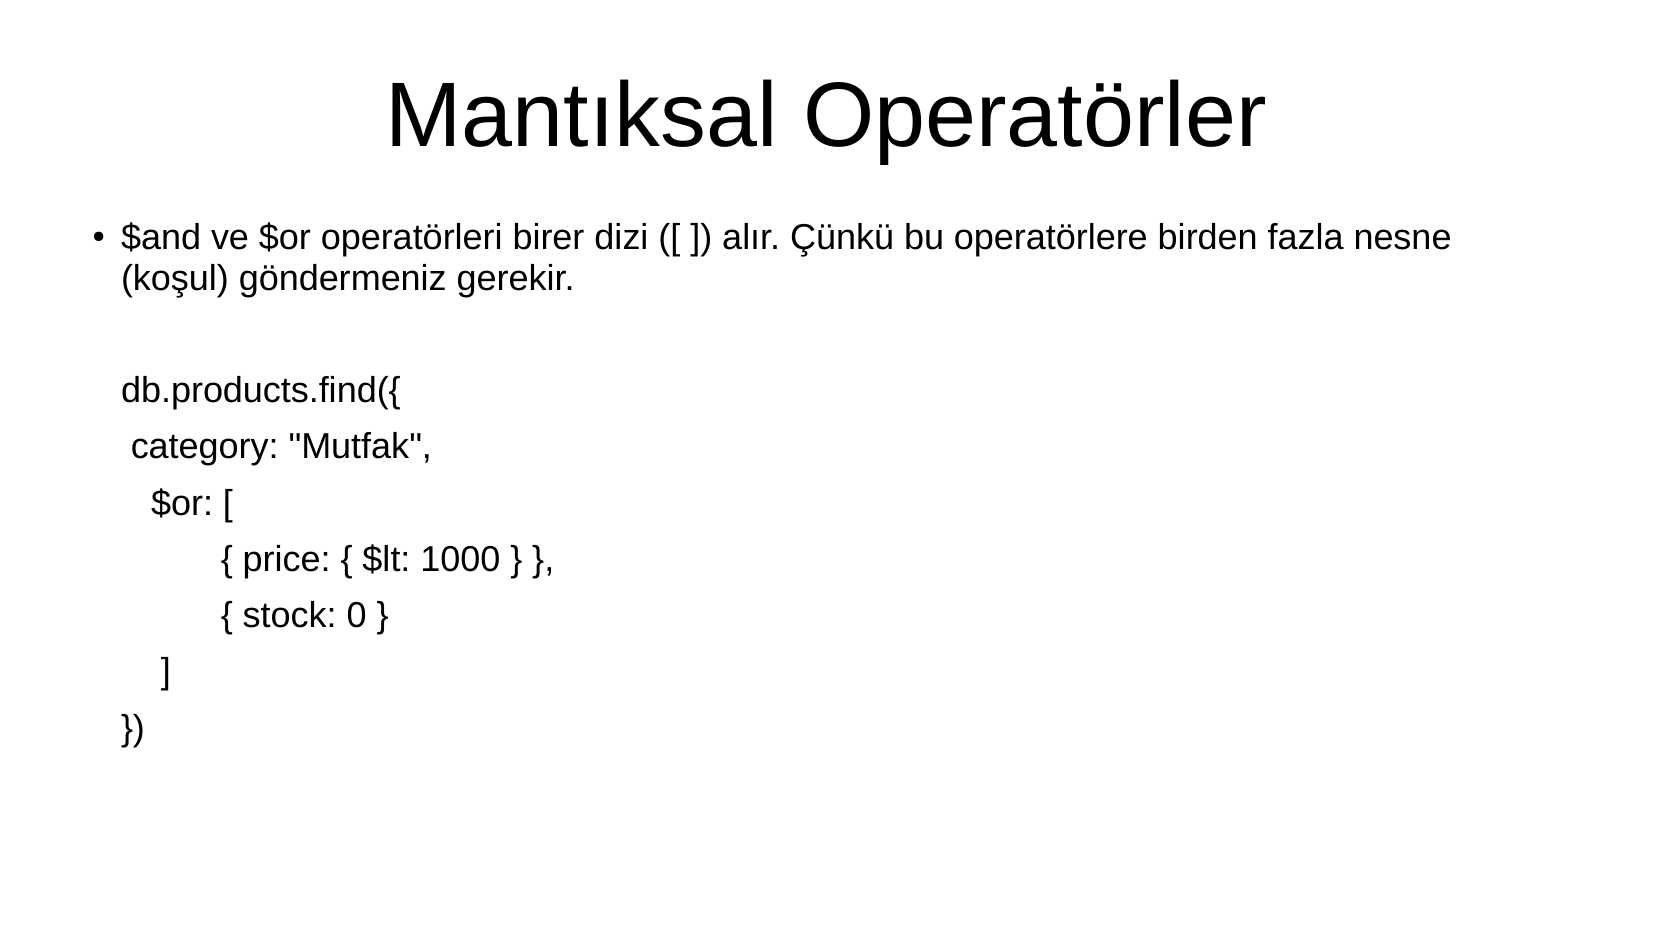

# Mantıksal Operatörler
$and ve $or operatörleri birer dizi ([ ]) alır. Çünkü bu operatörlere birden fazla nesne (koşul) göndermeniz gerekir.
db.products.find({
 category: "Mutfak",
 $or: [
 { price: { $lt: 1000 } },
 { stock: 0 }
 ]
})